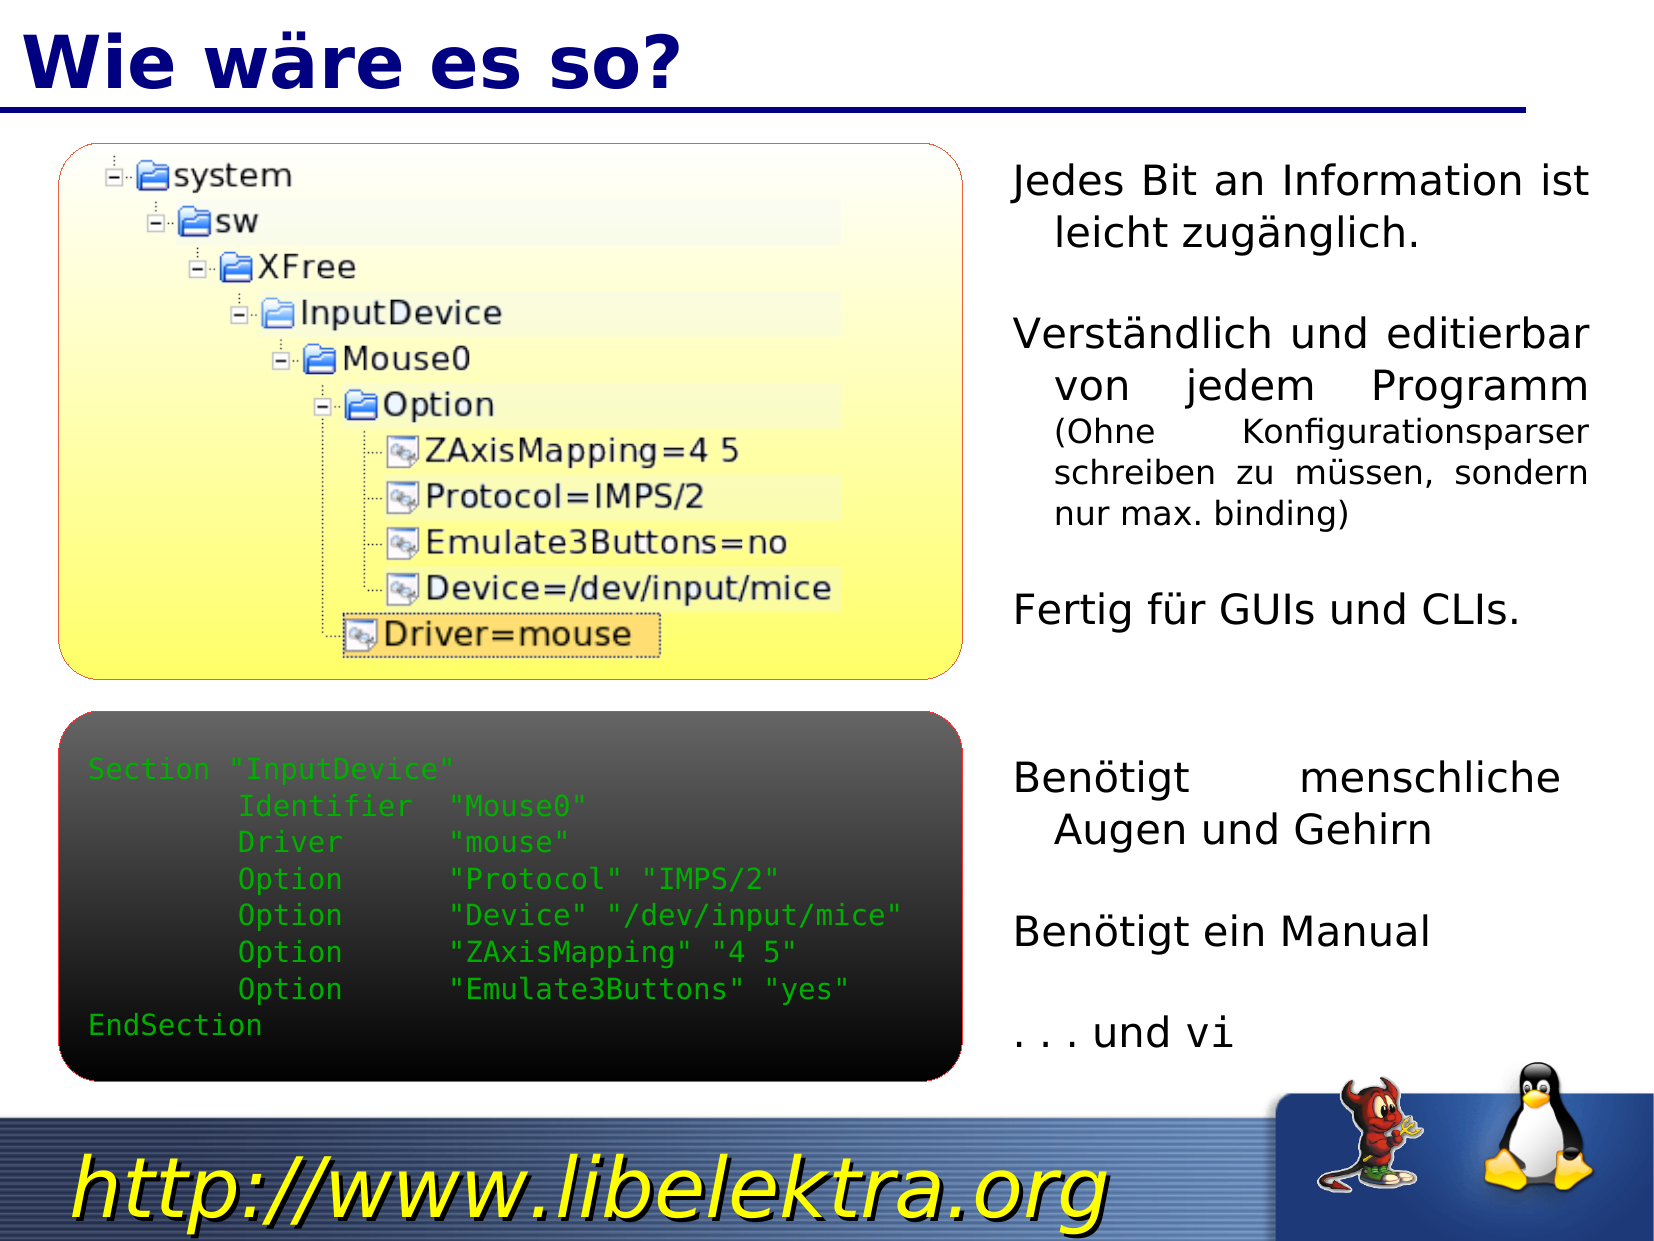

Wie wäre es so?
Jedes Bit an Information ist leicht zugänglich.
Verständlich und editierbar von jedem Programm (Ohne Konfigurationsparser schreiben zu müssen, sondern nur max. binding)
Fertig für GUIs und CLIs.
Section "InputDevice"
	Identifier "Mouse0"
	Driver "mouse"
	Option "Protocol" "IMPS/2"
	Option "Device" "/dev/input/mice"
	Option "ZAxisMapping" "4 5"
	Option "Emulate3Buttons" "yes"
EndSection
# Benötigt menschliche Augen und Gehirn
Benötigt ein Manual
. . . und vi